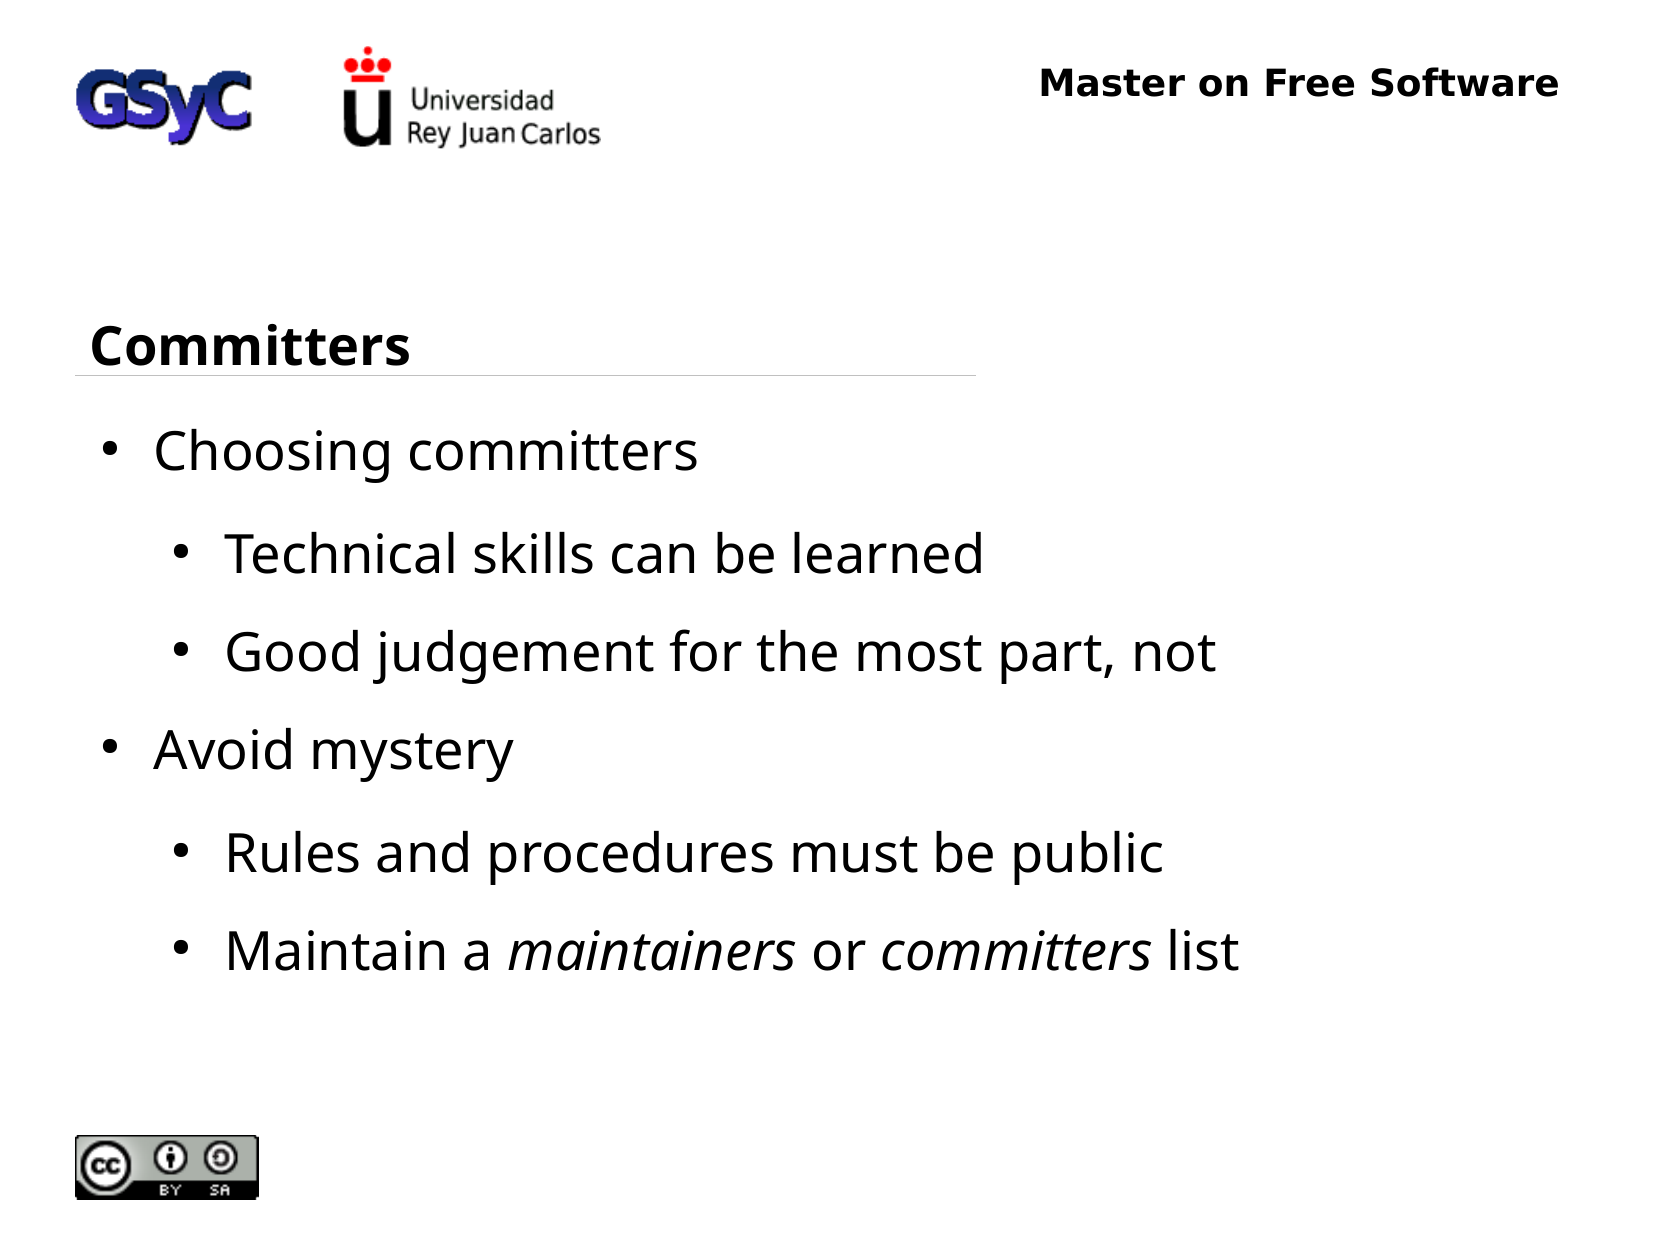

Committers
# Choosing committers
Technical skills can be learned
Good judgement for the most part, not
Avoid mystery
Rules and procedures must be public
Maintain a maintainers or committers list